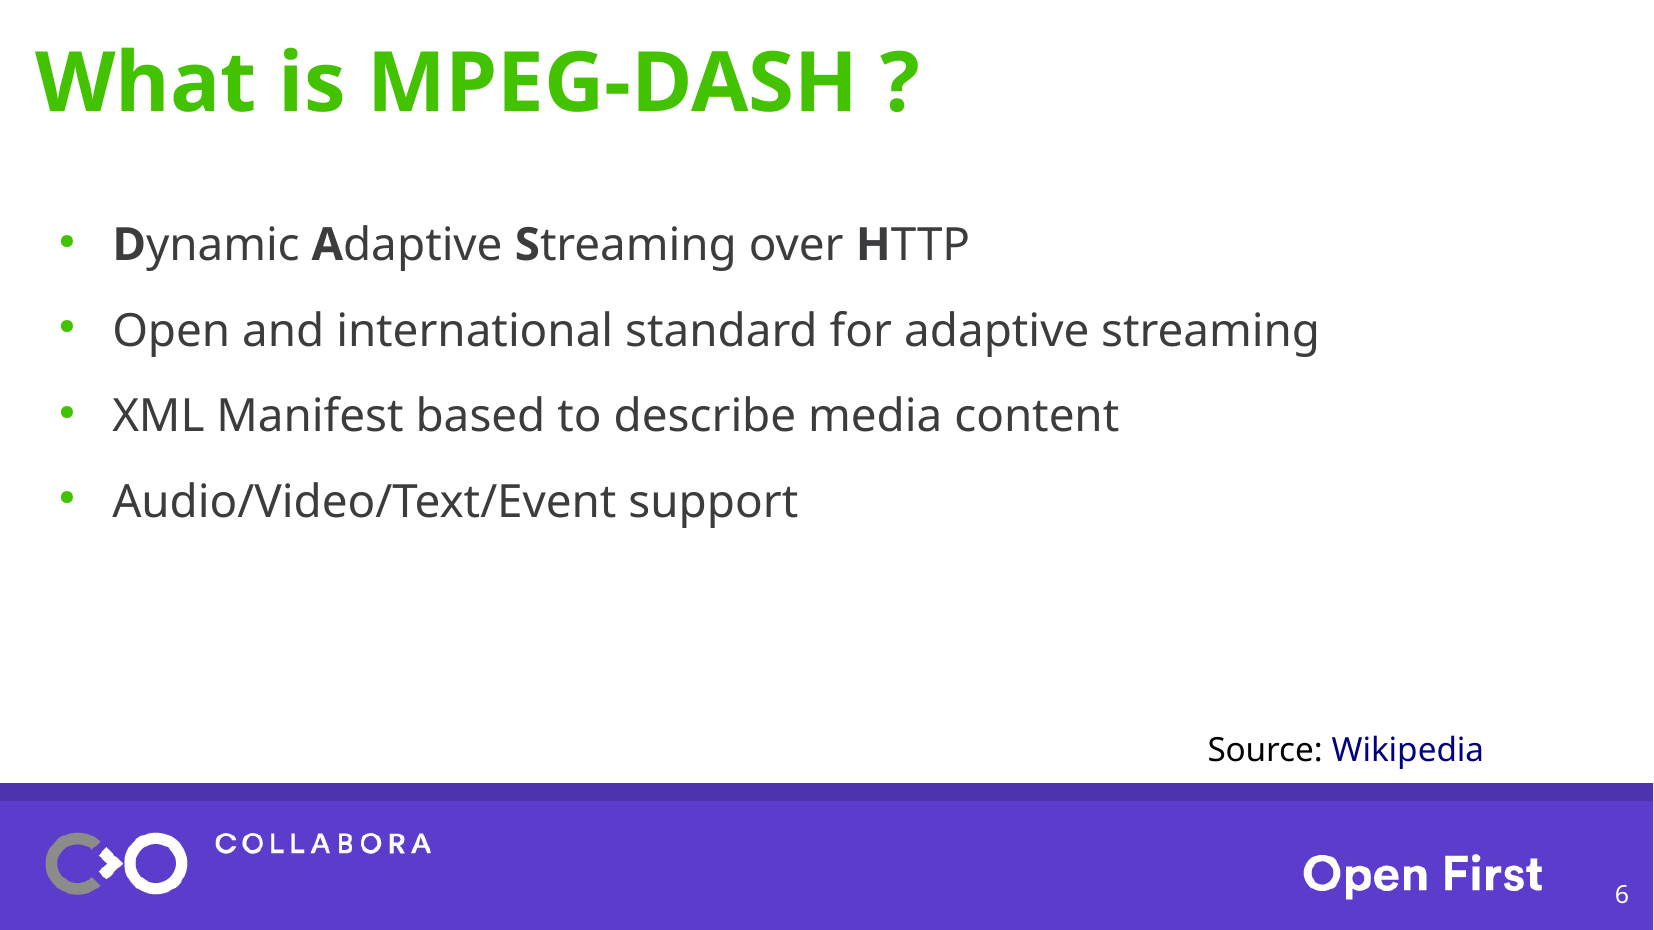

# What is MPEG-DASH ?
Dynamic Adaptive Streaming over HTTP
Open and international standard for adaptive streaming
XML Manifest based to describe media content
Audio/Video/Text/Event support
6
Source: Wikipedia